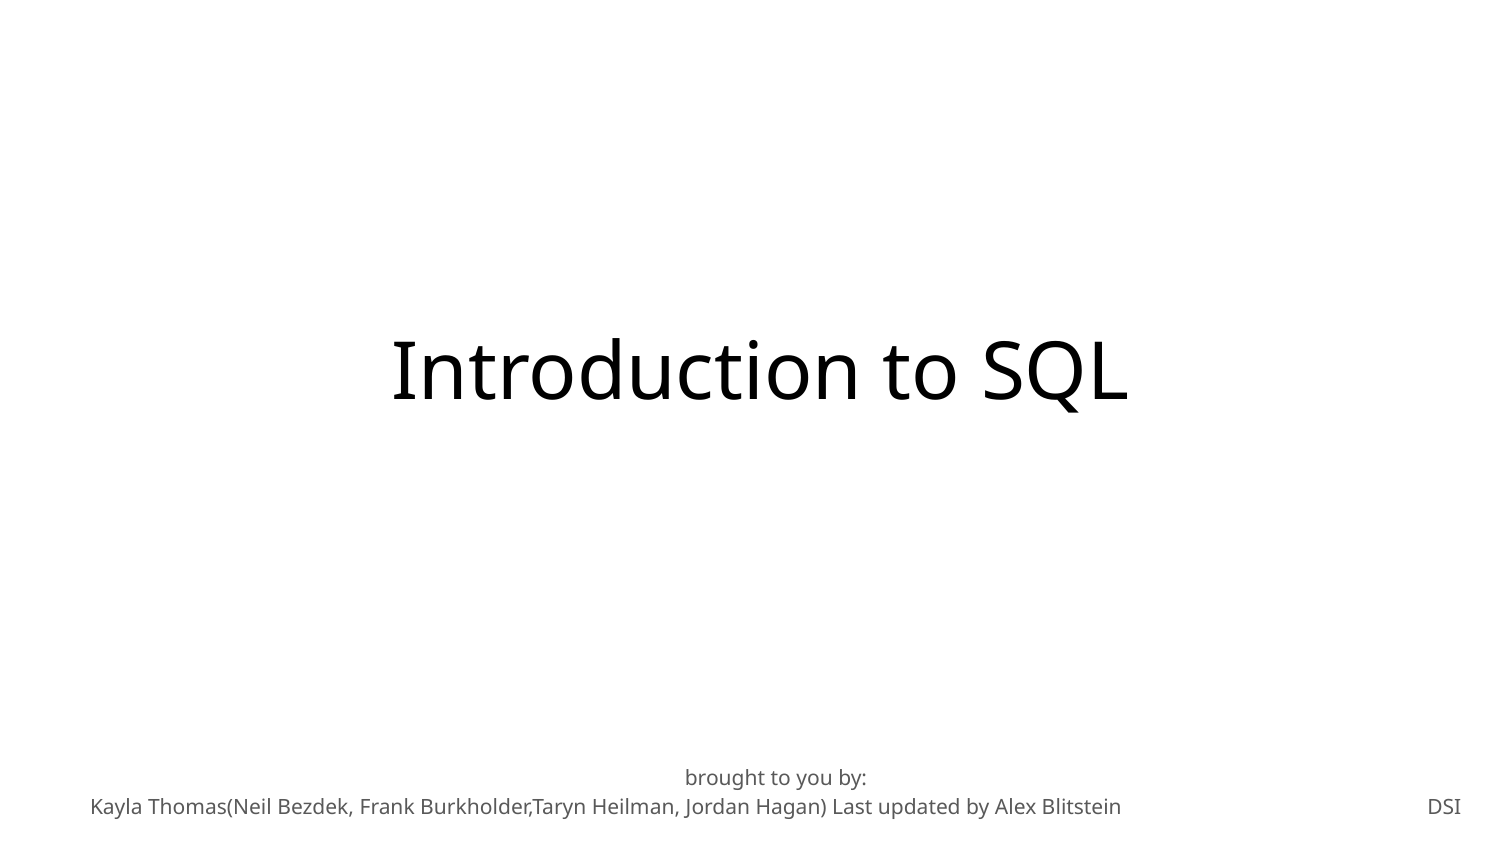

# Introduction to SQL
brought to you by:
Kayla Thomas(Neil Bezdek, Frank Burkholder,Taryn Heilman, Jordan Hagan) Last updated by Alex Blitstein	 DSI